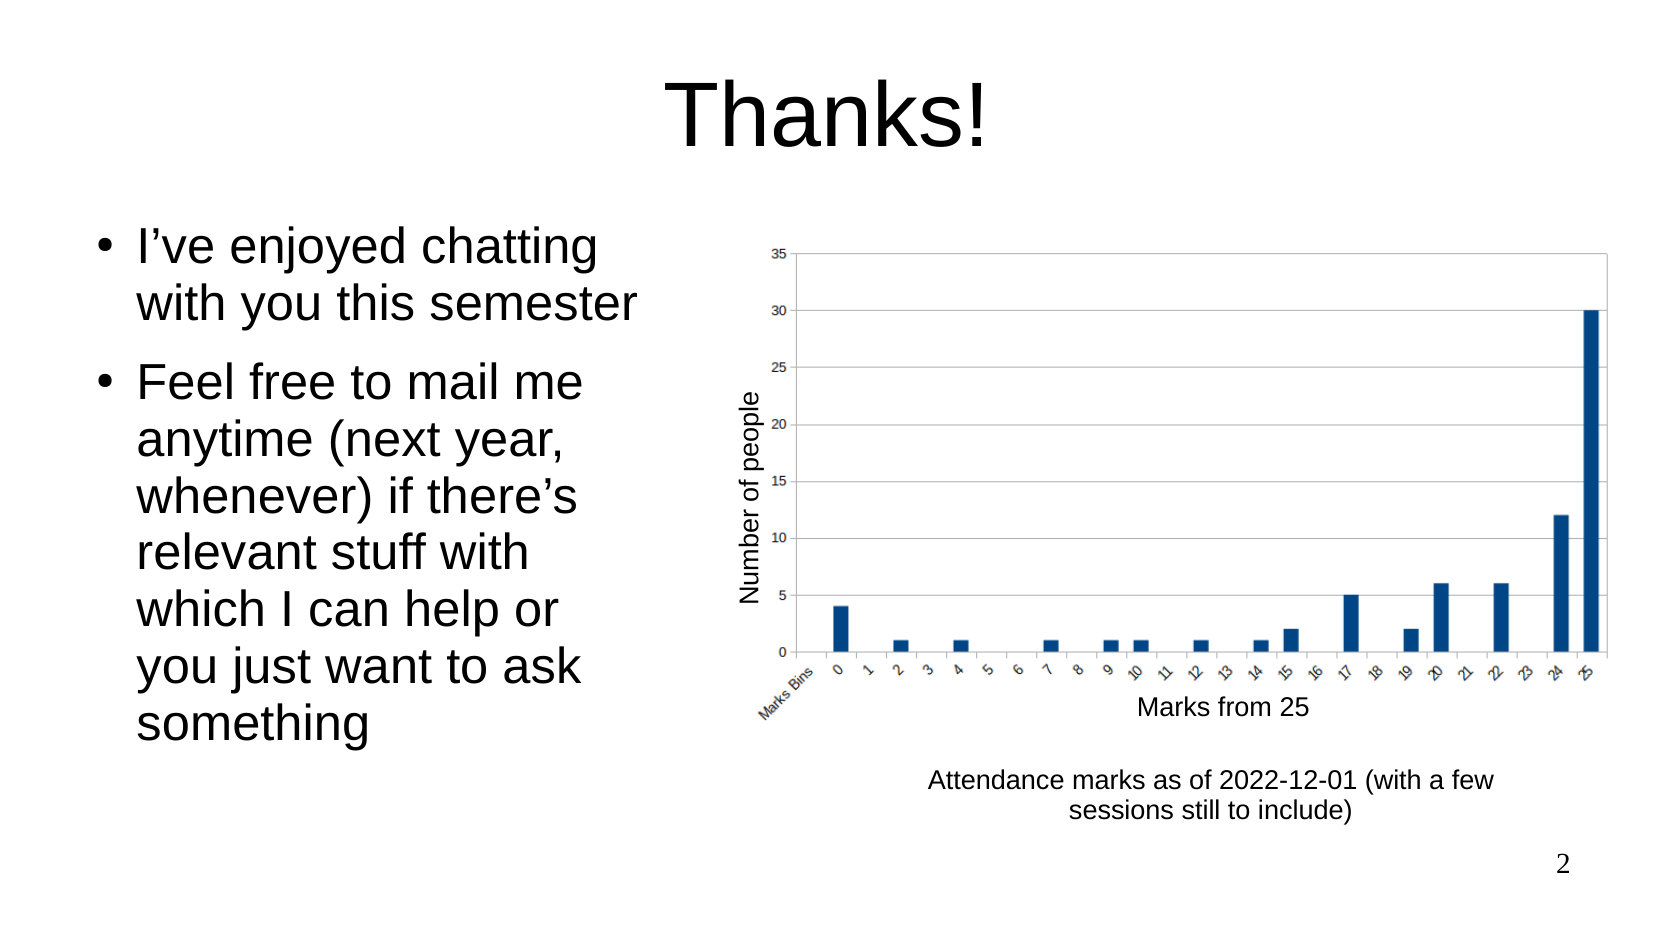

# Thanks!
I’ve enjoyed chatting with you this semester
Feel free to mail me anytime (next year, whenever) if there’s relevant stuff with which I can help or you just want to ask something
Number of people
Marks from 25
Attendance marks as of 2022-12-01 (with a few sessions still to include)
2